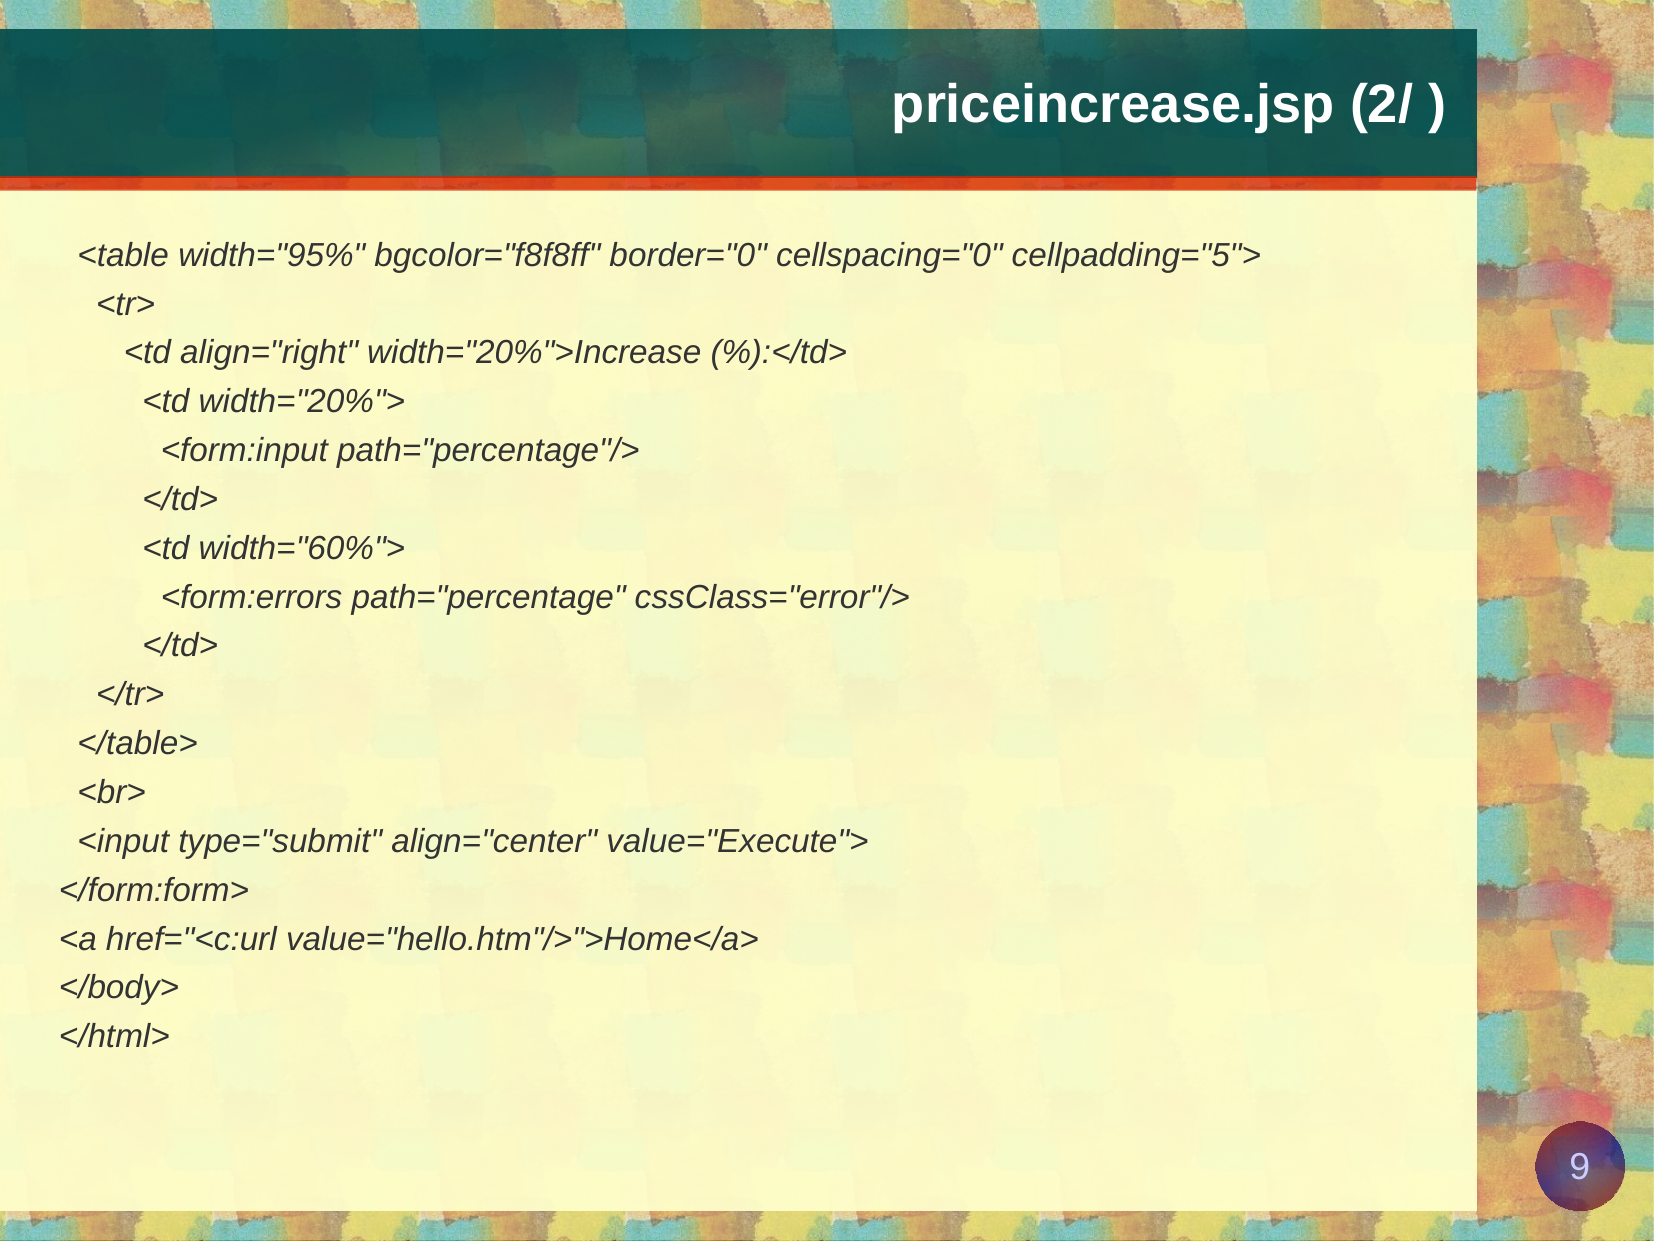

# priceincrease.jsp (2/ )
 <table width="95%" bgcolor="f8f8ff" border="0" cellspacing="0" cellpadding="5">
 <tr>
 <td align="right" width="20%">Increase (%):</td>
 <td width="20%">
 <form:input path="percentage"/>
 </td>
 <td width="60%">
 <form:errors path="percentage" cssClass="error"/>
 </td>
 </tr>
 </table>
 <br>
 <input type="submit" align="center" value="Execute">
</form:form>
<a href="<c:url value="hello.htm"/>">Home</a>
</body>
</html>